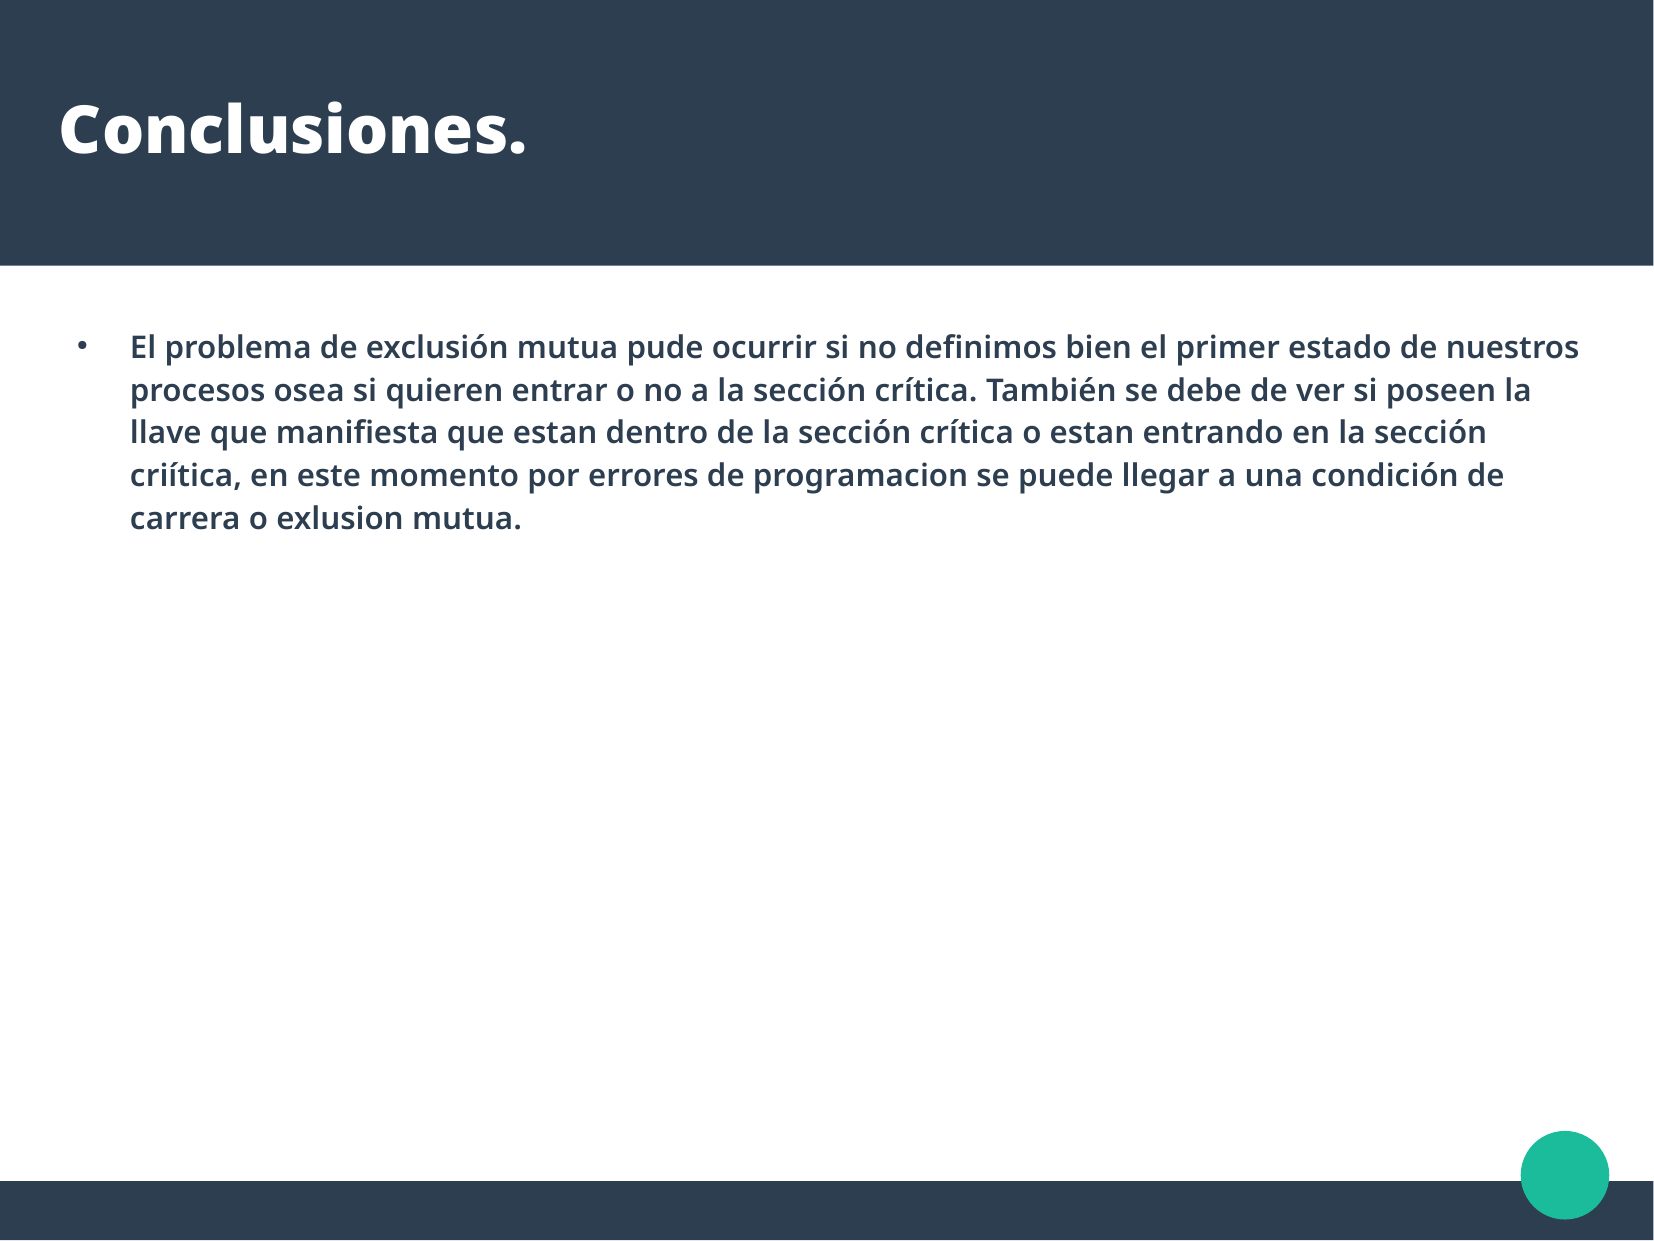

# Conclusiones.
El problema de exclusión mutua pude ocurrir si no definimos bien el primer estado de nuestros procesos osea si quieren entrar o no a la sección crítica. También se debe de ver si poseen la llave que manifiesta que estan dentro de la sección crítica o estan entrando en la sección criítica, en este momento por errores de programacion se puede llegar a una condición de carrera o exlusion mutua.